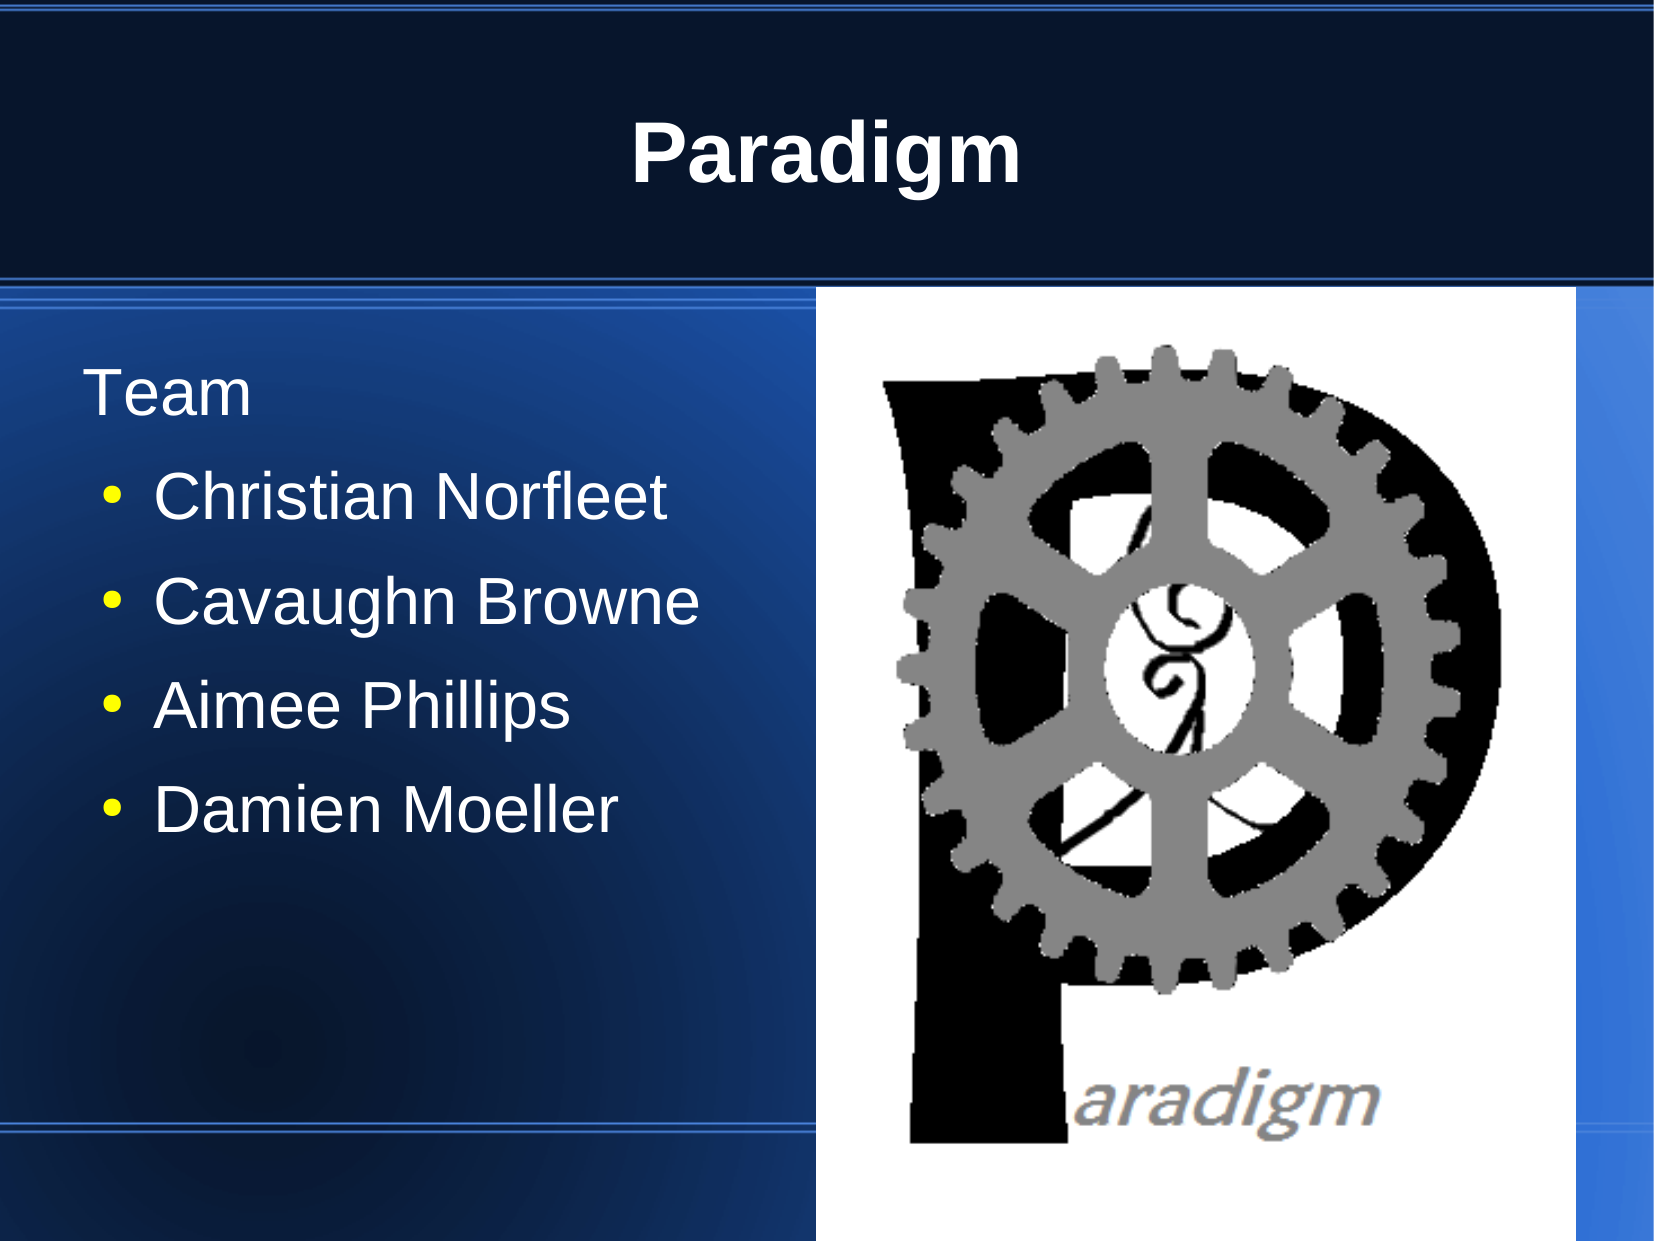

# Paradigm
Team
Christian Norfleet
Cavaughn Browne
Aimee Phillips
Damien Moeller